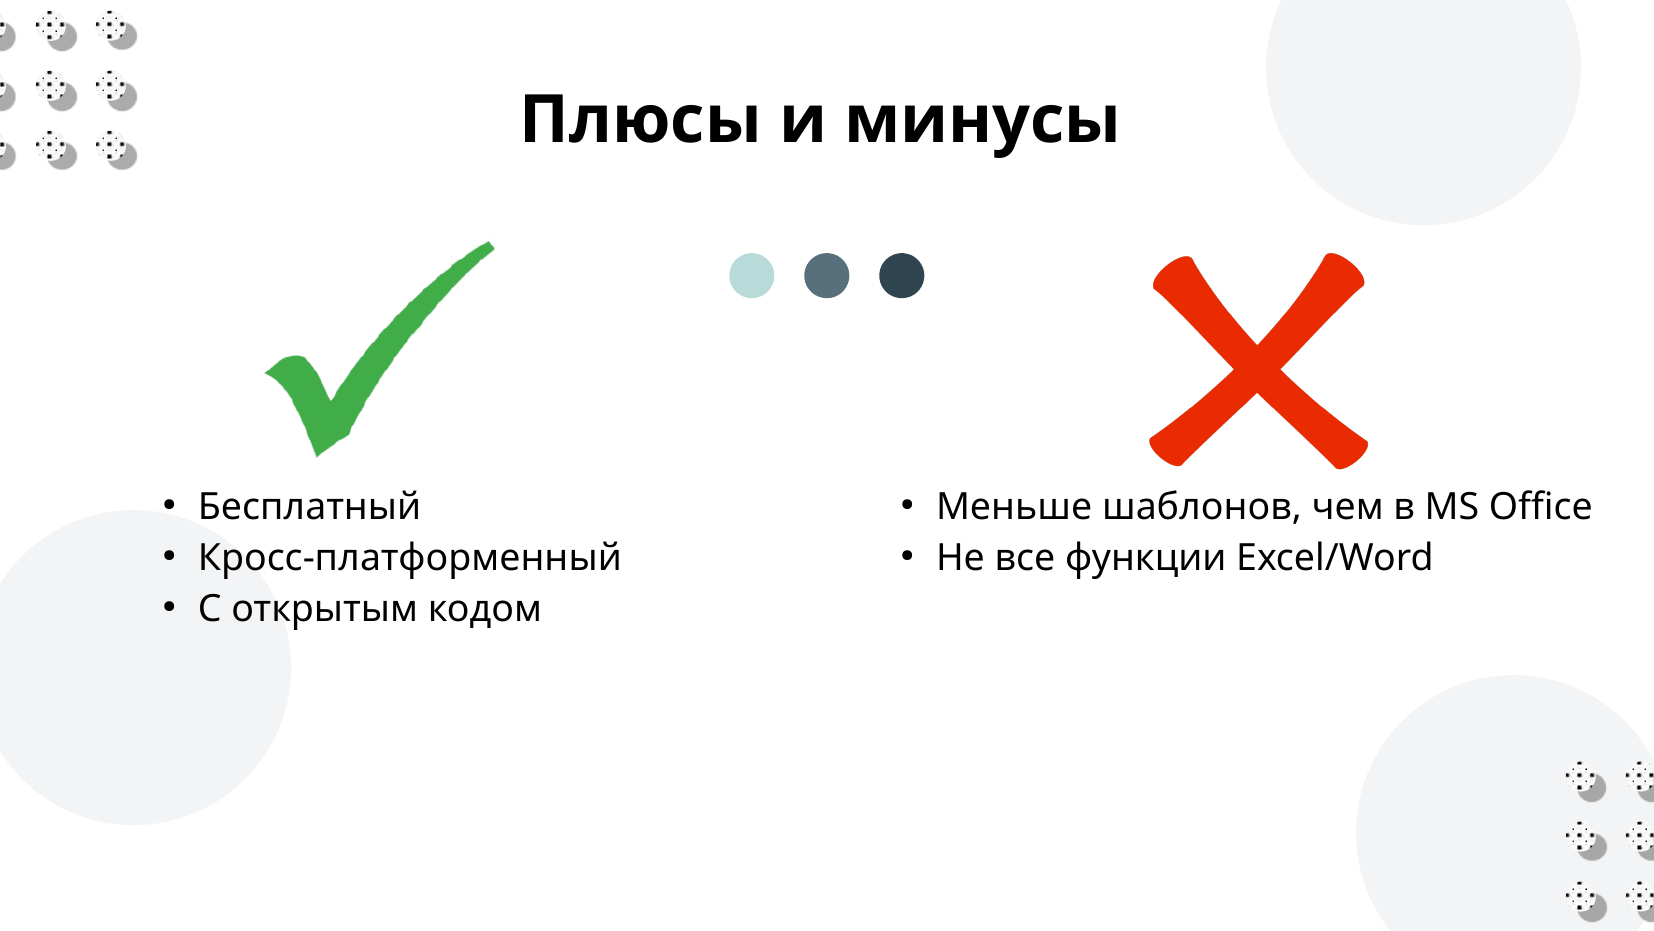

# Плюсы и минусы
Бесплатный
Кросс-платформенный
С открытым кодом
Меньше шаблонов, чем в MS Office
Не все функции Excel/Word